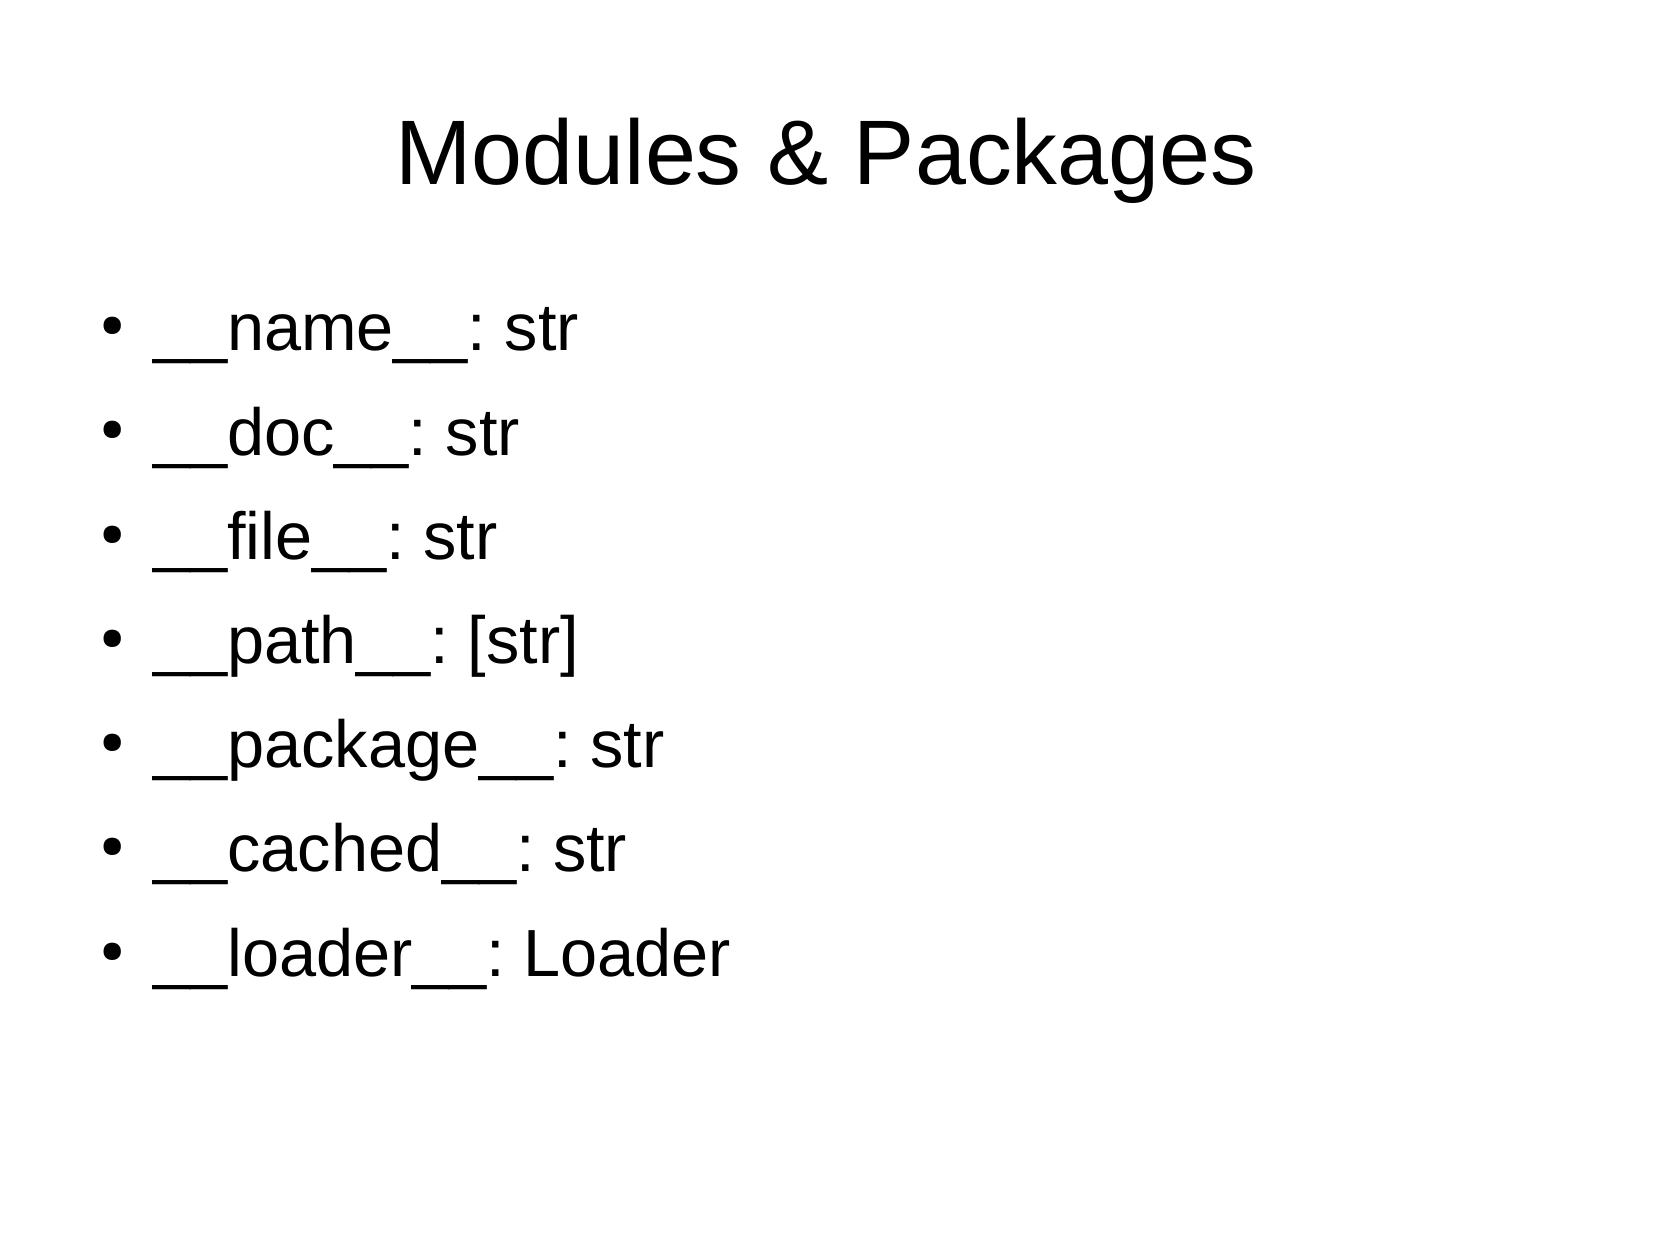

# Modules & Packages
__name__: str
__doc__: str
__file__: str
__path__: [str]
__package__: str
__cached__: str
__loader__: Loader